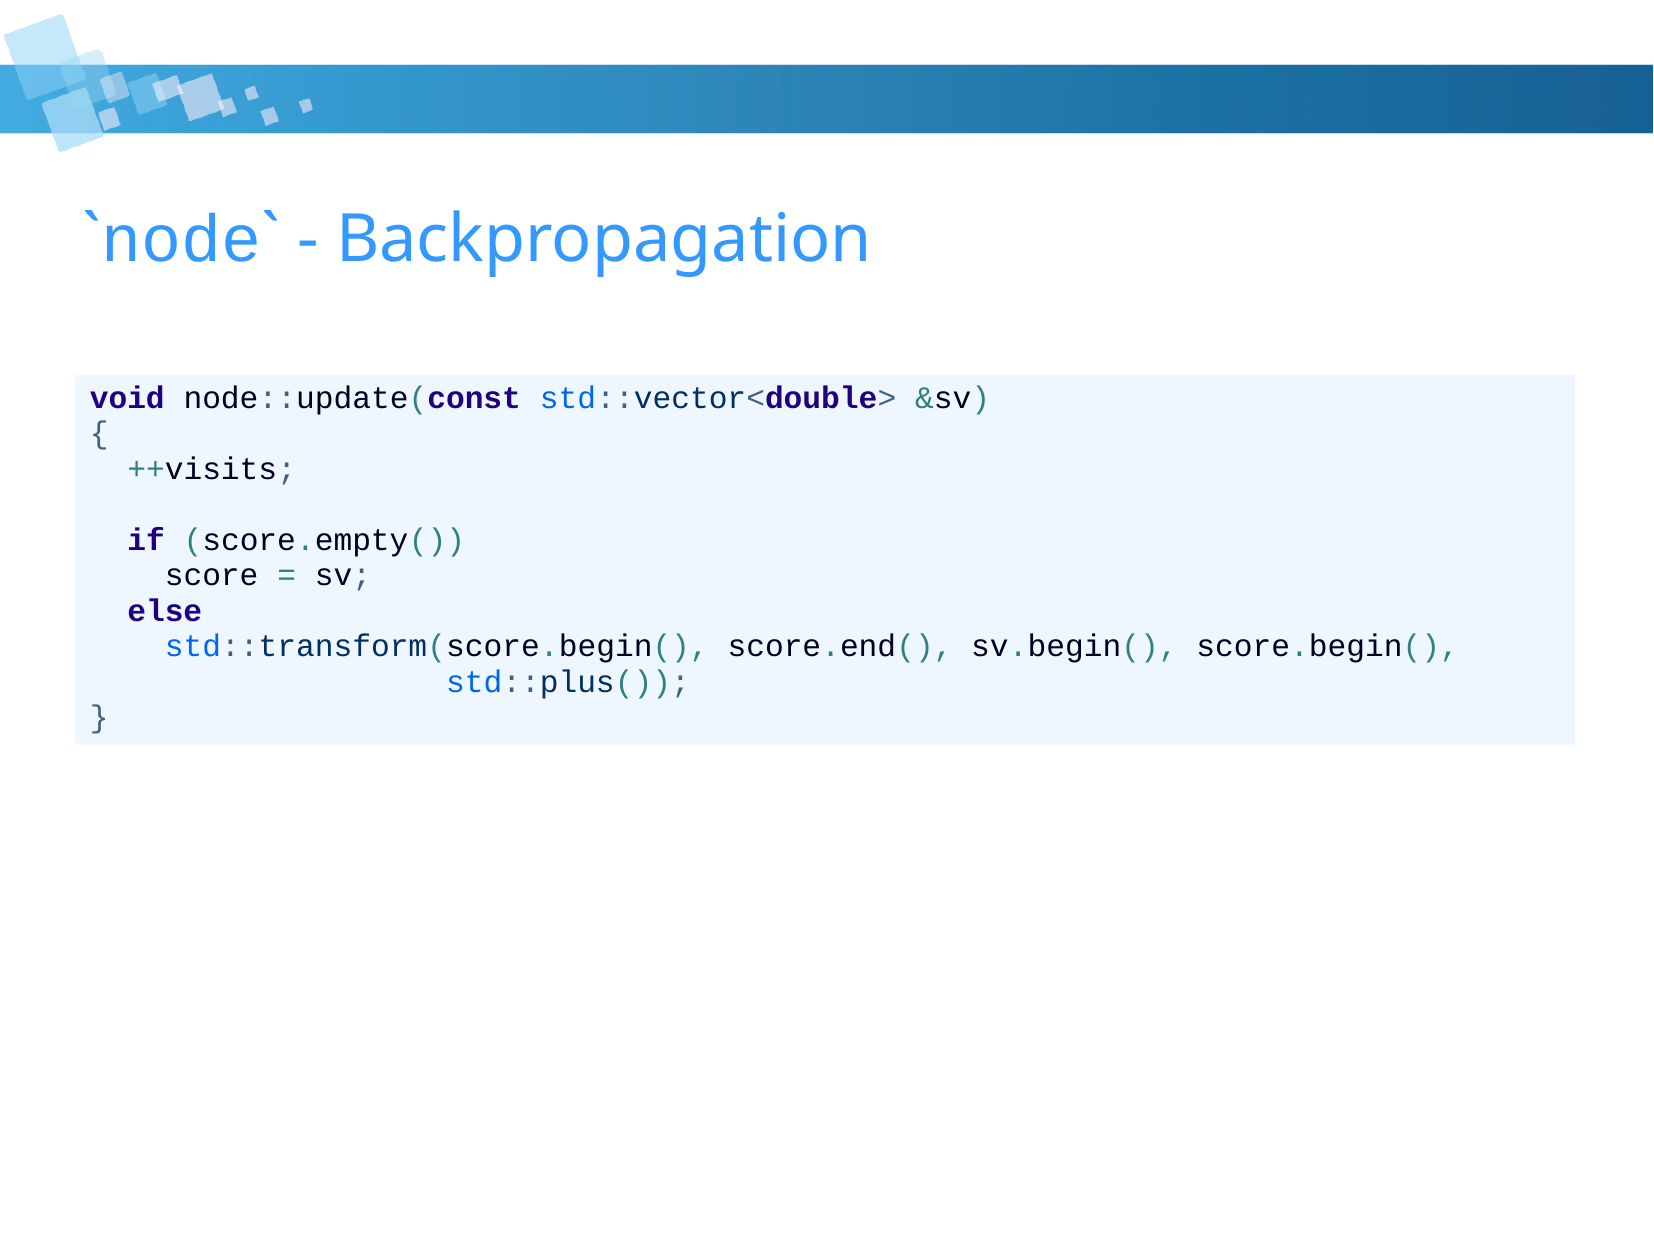

# `node` - Backpropagation
void node::update(const std::vector<double> &sv)
{
 ++visits;
 if (score.empty())
 score = sv;
 else
 std::transform(score.begin(), score.end(), sv.begin(), score.begin(),
 std::plus());
}